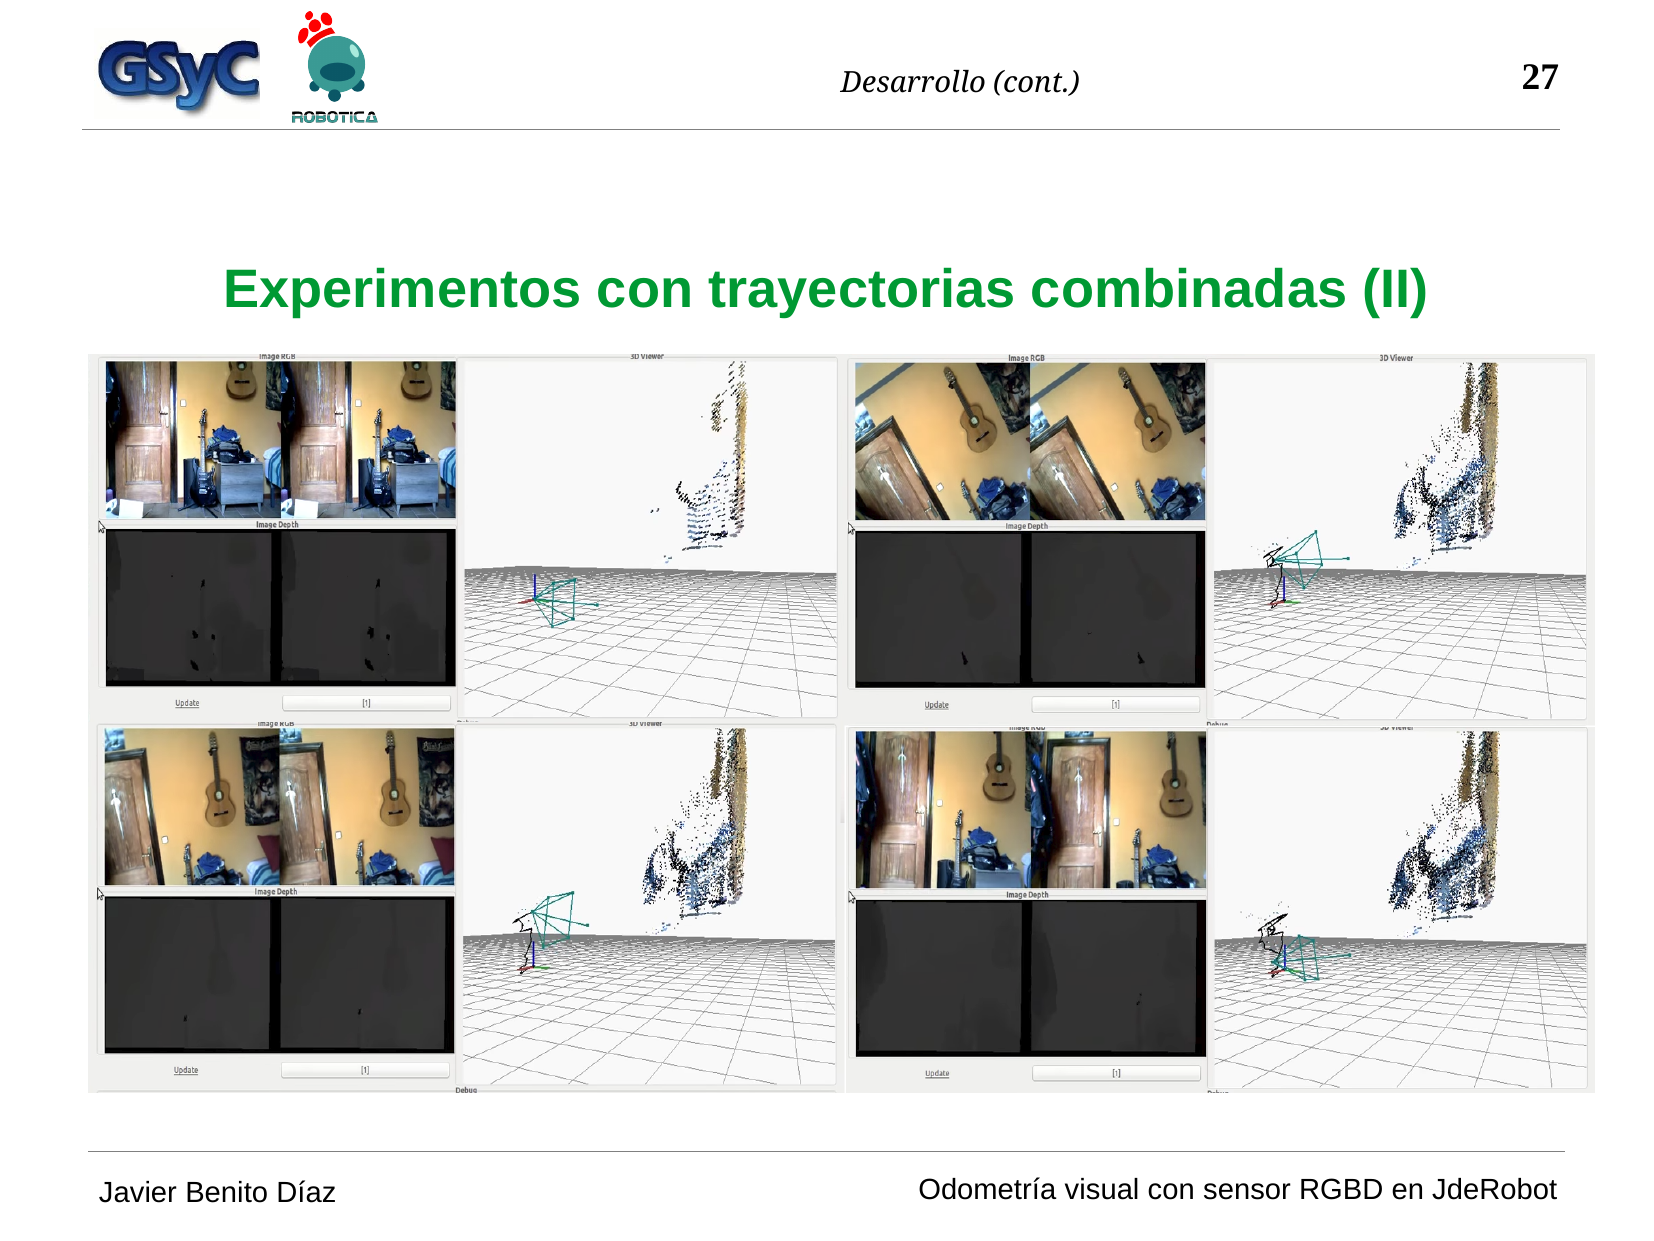

27
Desarrollo (cont.)
# Experimentos con trayectorias combinadas (II)